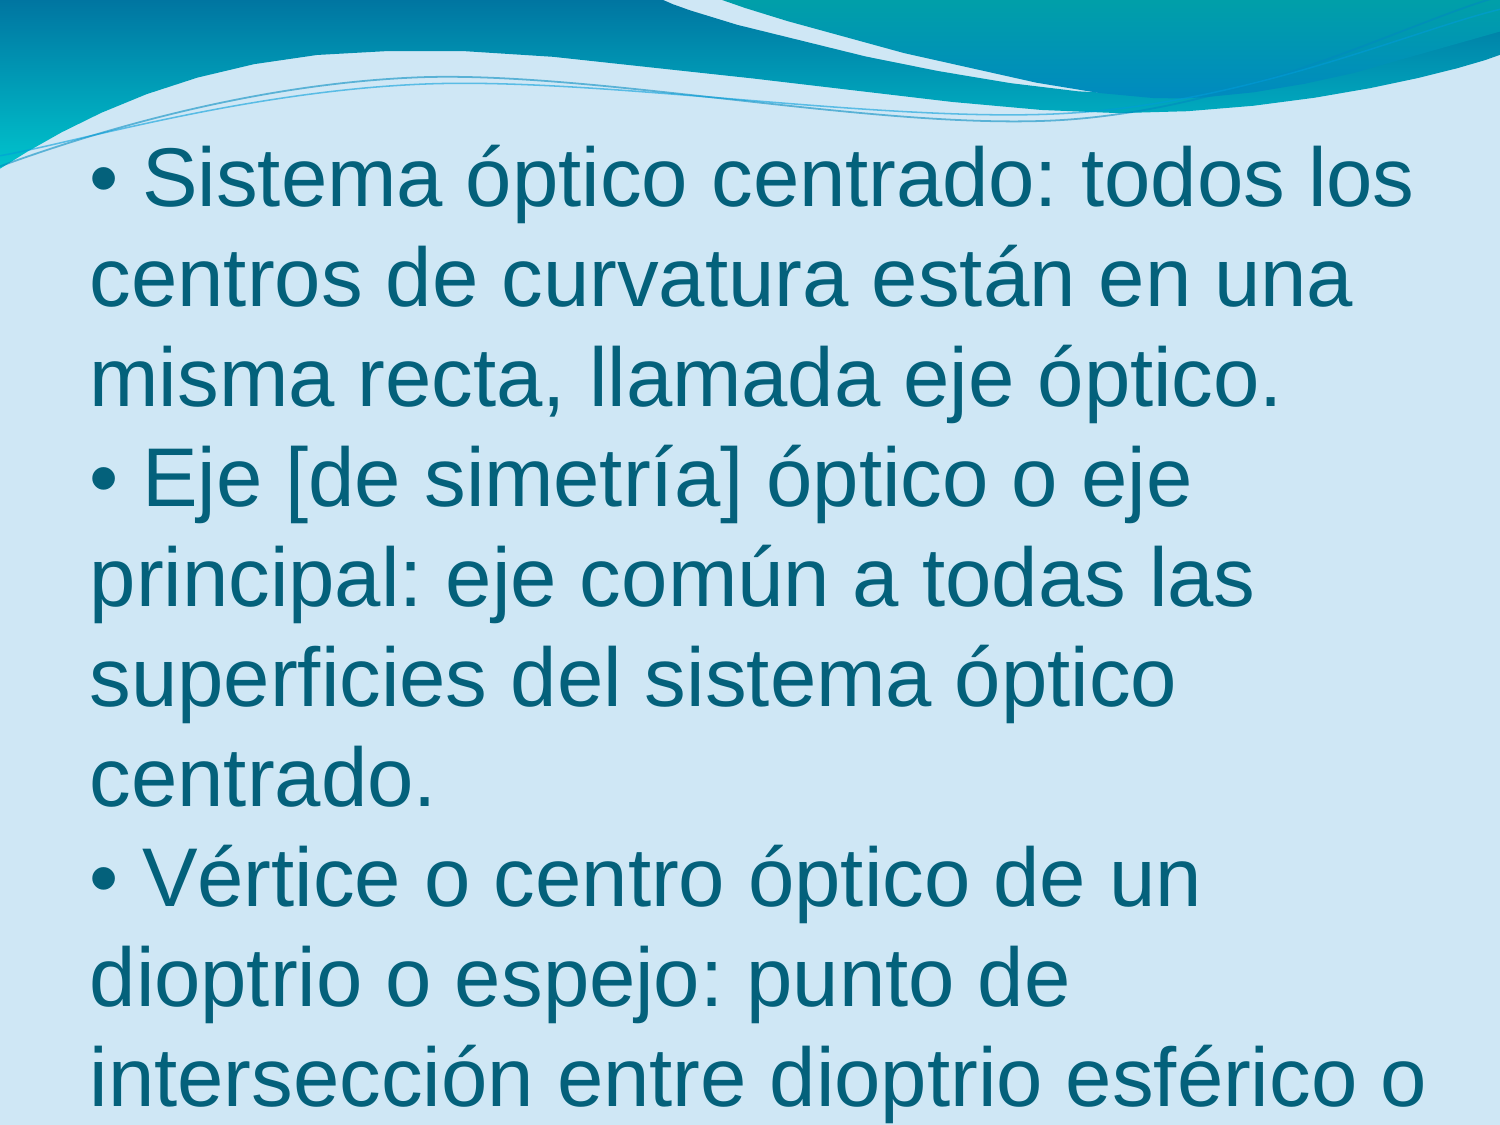

# • Sistema óptico centrado: todos los centros de curvatura están en una misma recta, llamada eje óptico. • Eje [de simetría] óptico o eje principal: eje común a todas las superficies del sistema óptico centrado. • Vértice o centro óptico de un dioptrio o espejo: punto de intersección entre dioptrio esférico o espejo y eje óptico. En lentes se puede decir que es el punto tal que todo rayo que pasa por él no se desvía